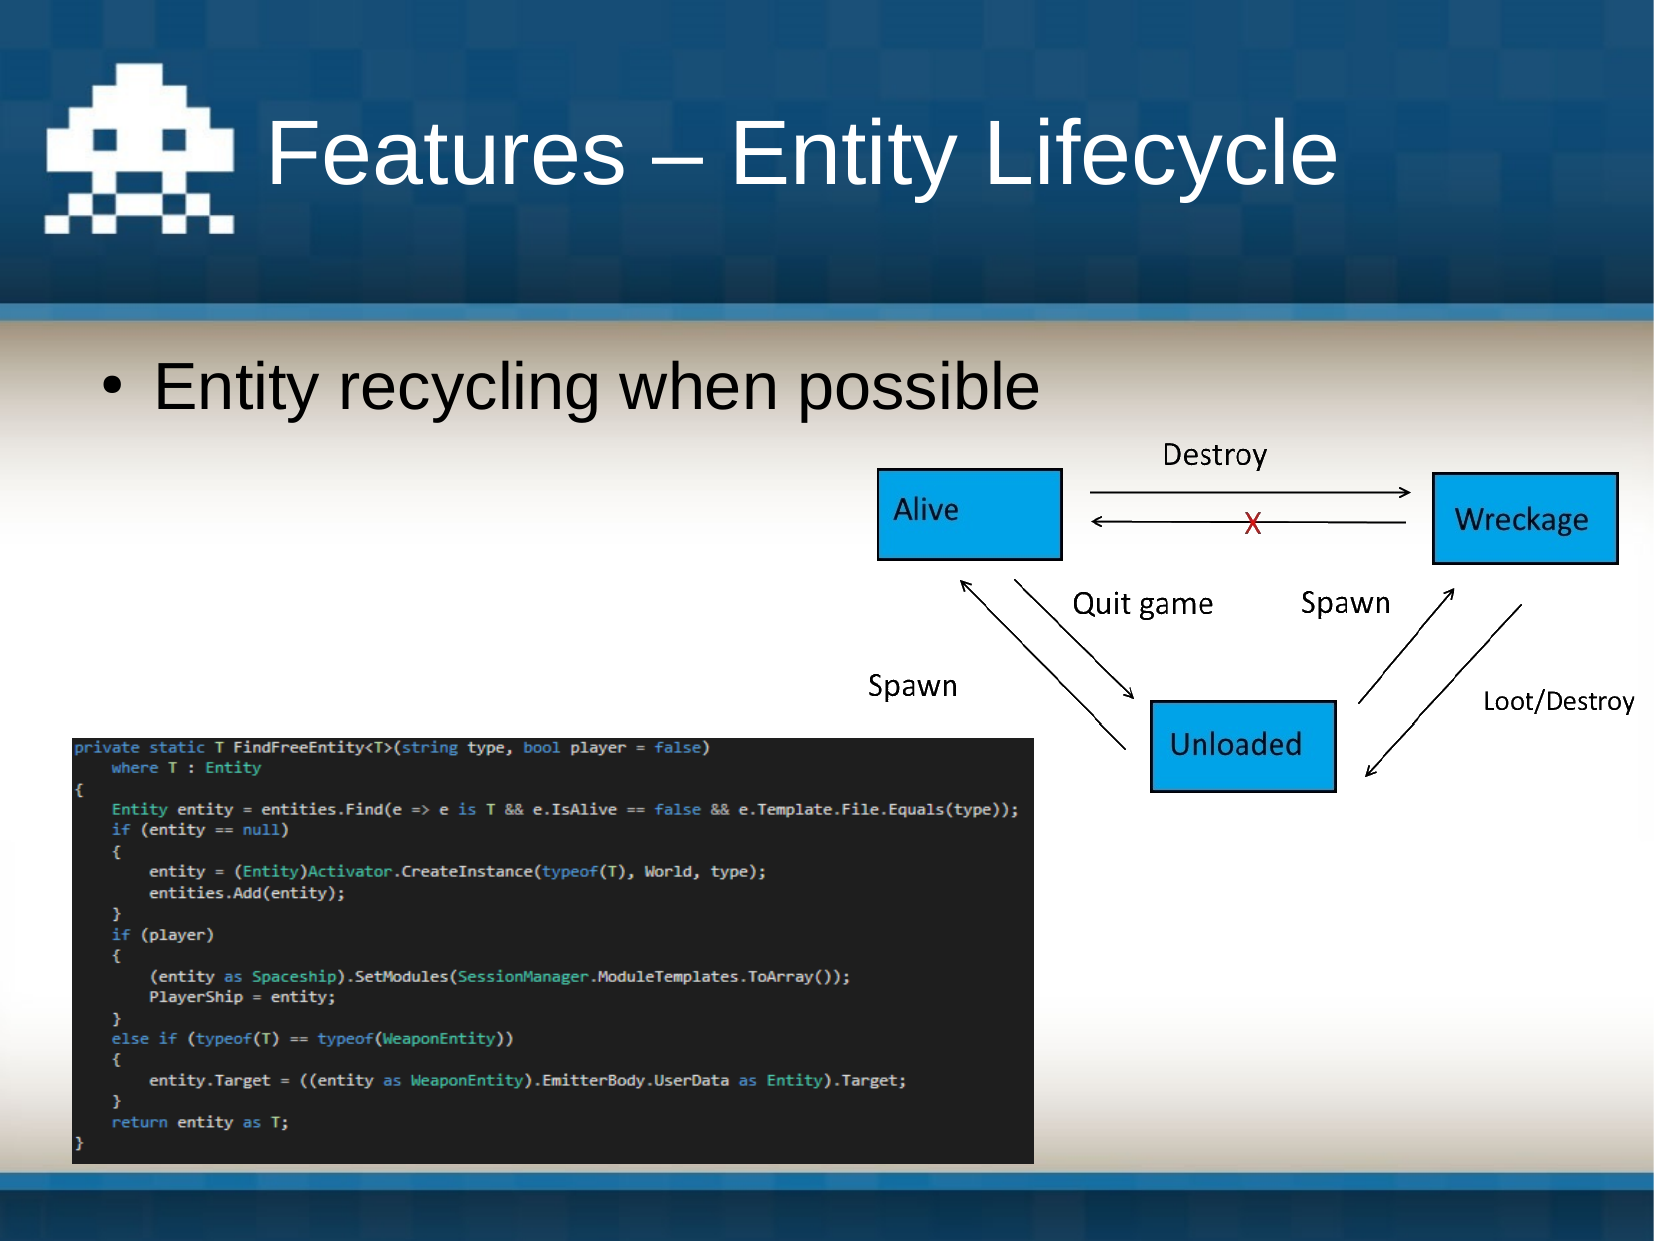

# Features – Entity Lifecycle
Entity recycling when possible